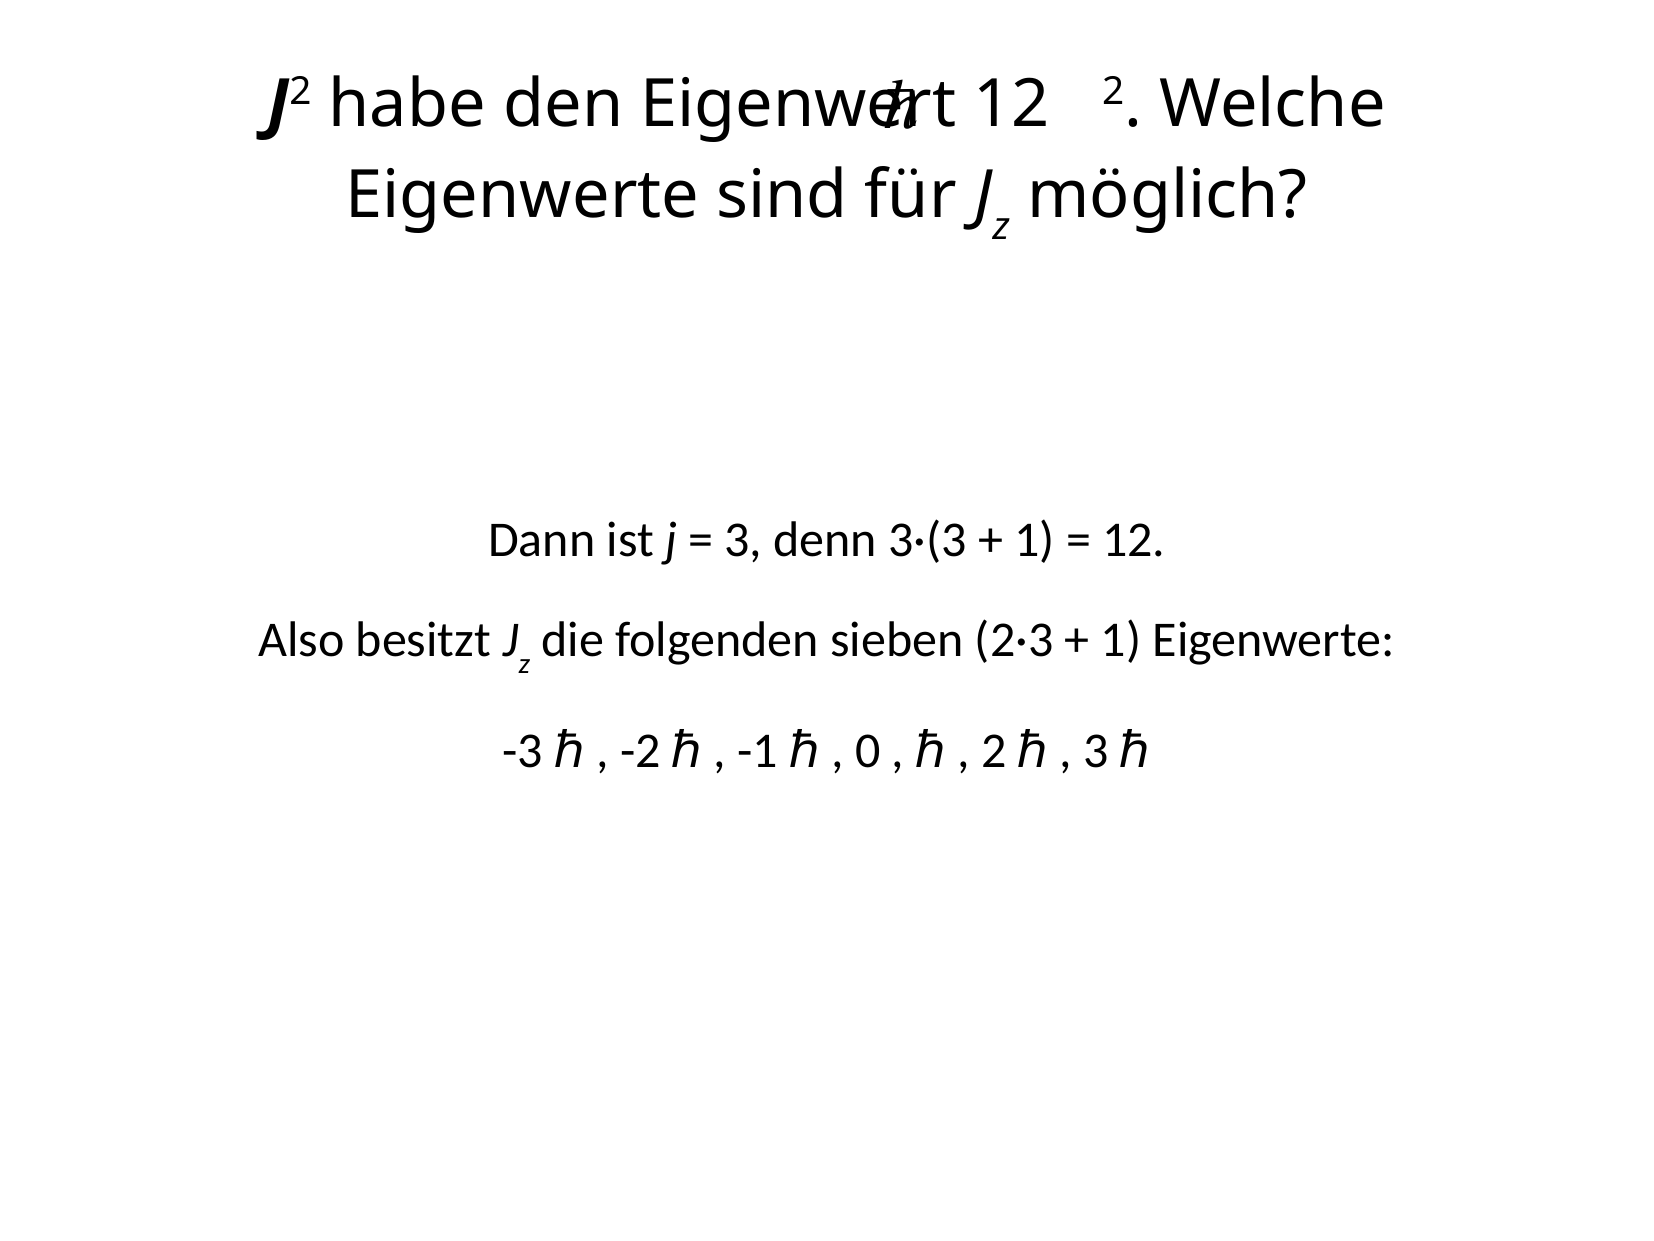

# J2 habe den Eigenwert 12 2. Welche Eigenwerte sind für Jz möglich?
Dann ist j = 3, denn 3·(3 + 1) = 12.
Also besitzt Jz die folgenden sieben (2·3 + 1) Eigenwerte:
-3 ℏ , -2 ℏ , -1 ℏ , 0 , ℏ , 2 ℏ , 3 ℏ